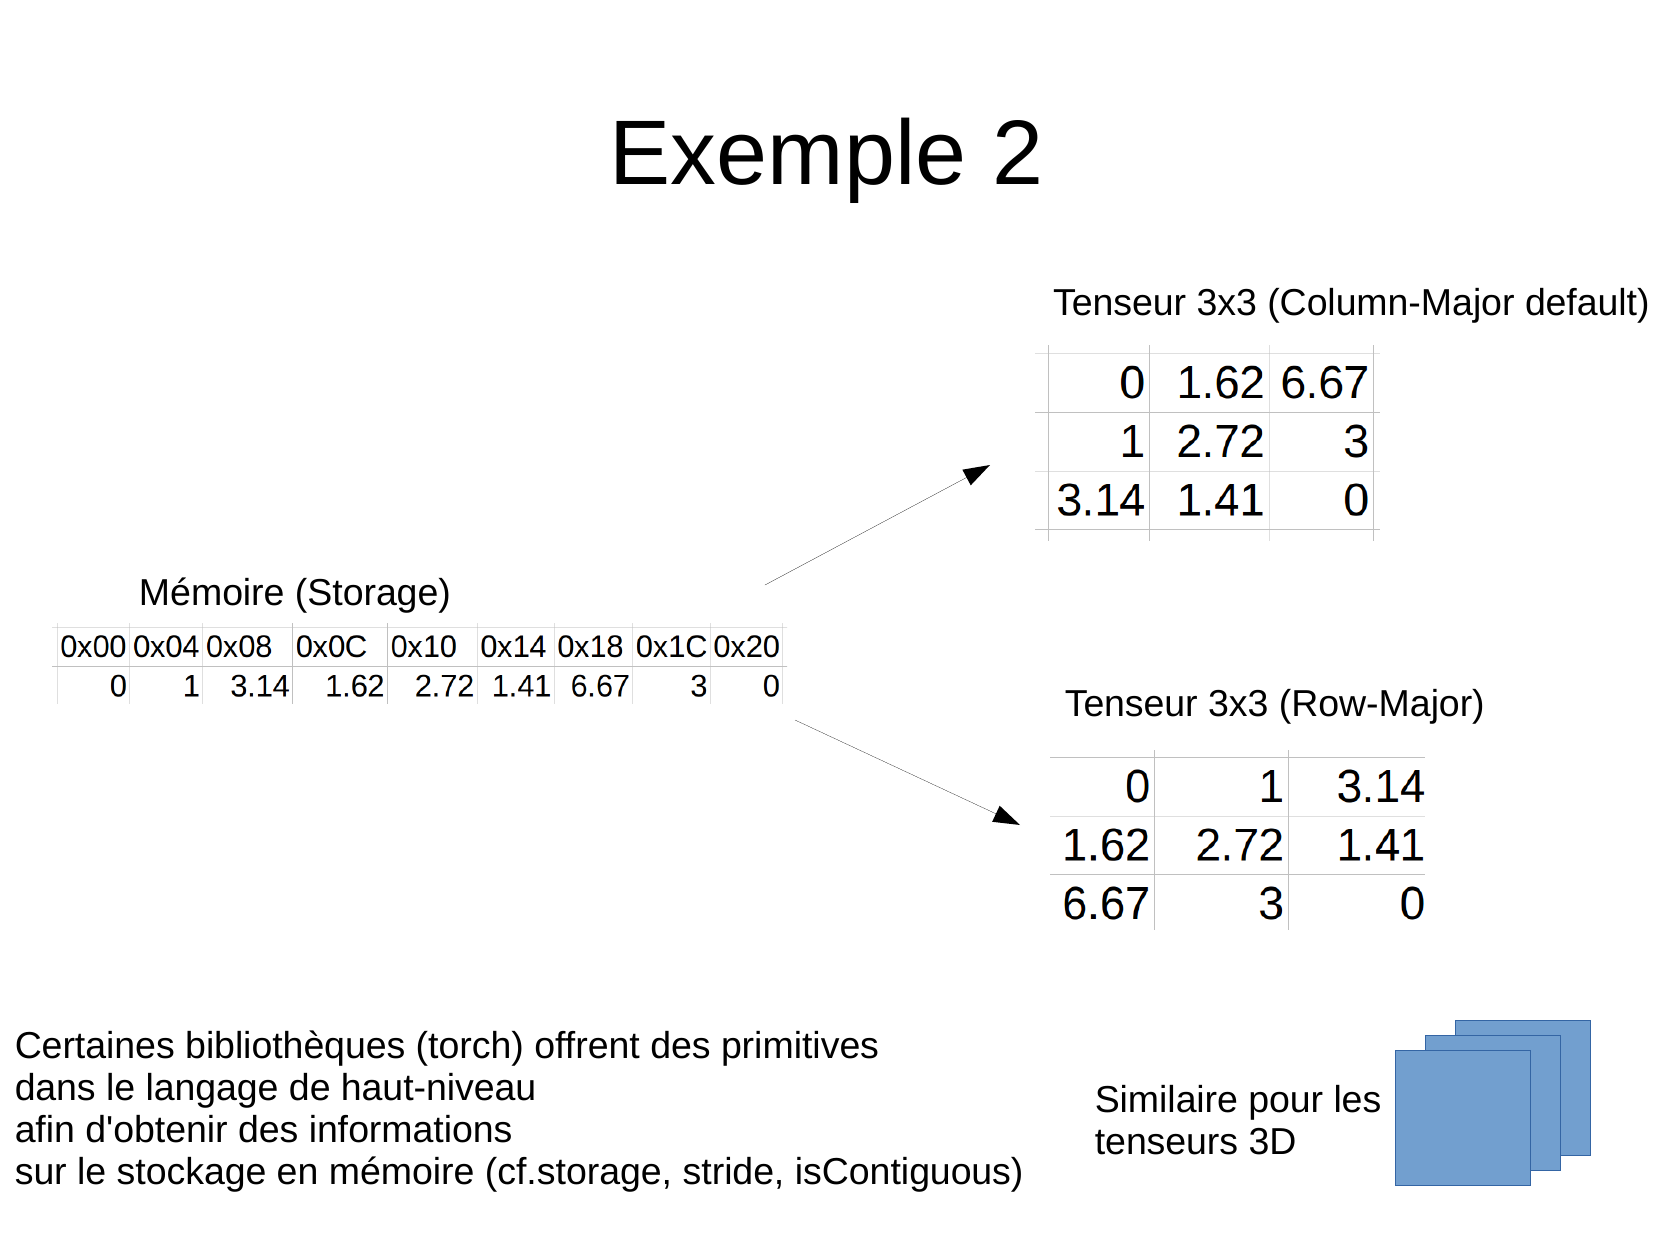

# Exemple 2
Tenseur 3x3 (Column-Major default)
Mémoire (Storage)
Tenseur 3x3 (Row-Major)
Certaines bibliothèques (torch) offrent des primitives
dans le langage de haut-niveau
afin d'obtenir des informations
sur le stockage en mémoire (cf.storage, stride, isContiguous)
Similaire pour les tenseurs 3D